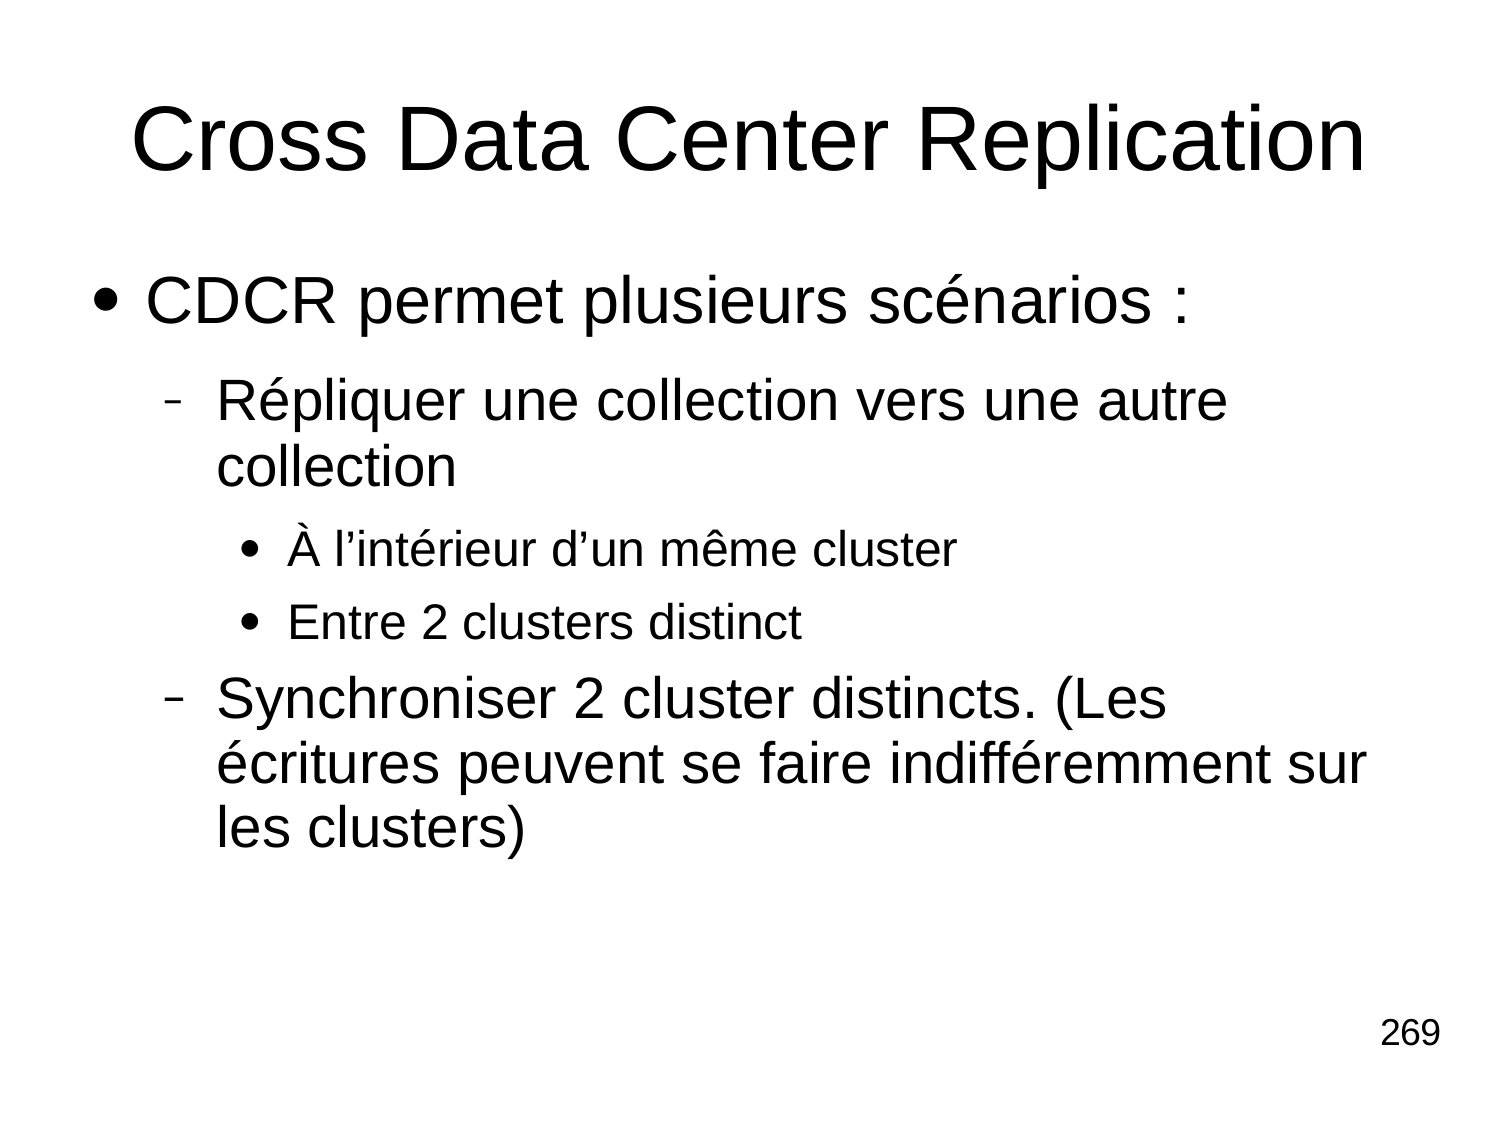

# Cross Data Center Replication
CDCR permet plusieurs scénarios :
–	Répliquer une collection vers une autre collection
●
À l’intérieur d’un même cluster Entre 2 clusters distinct
●
●
Synchroniser 2 cluster distincts. (Les écritures peuvent se faire indifféremment sur les clusters)
–
269